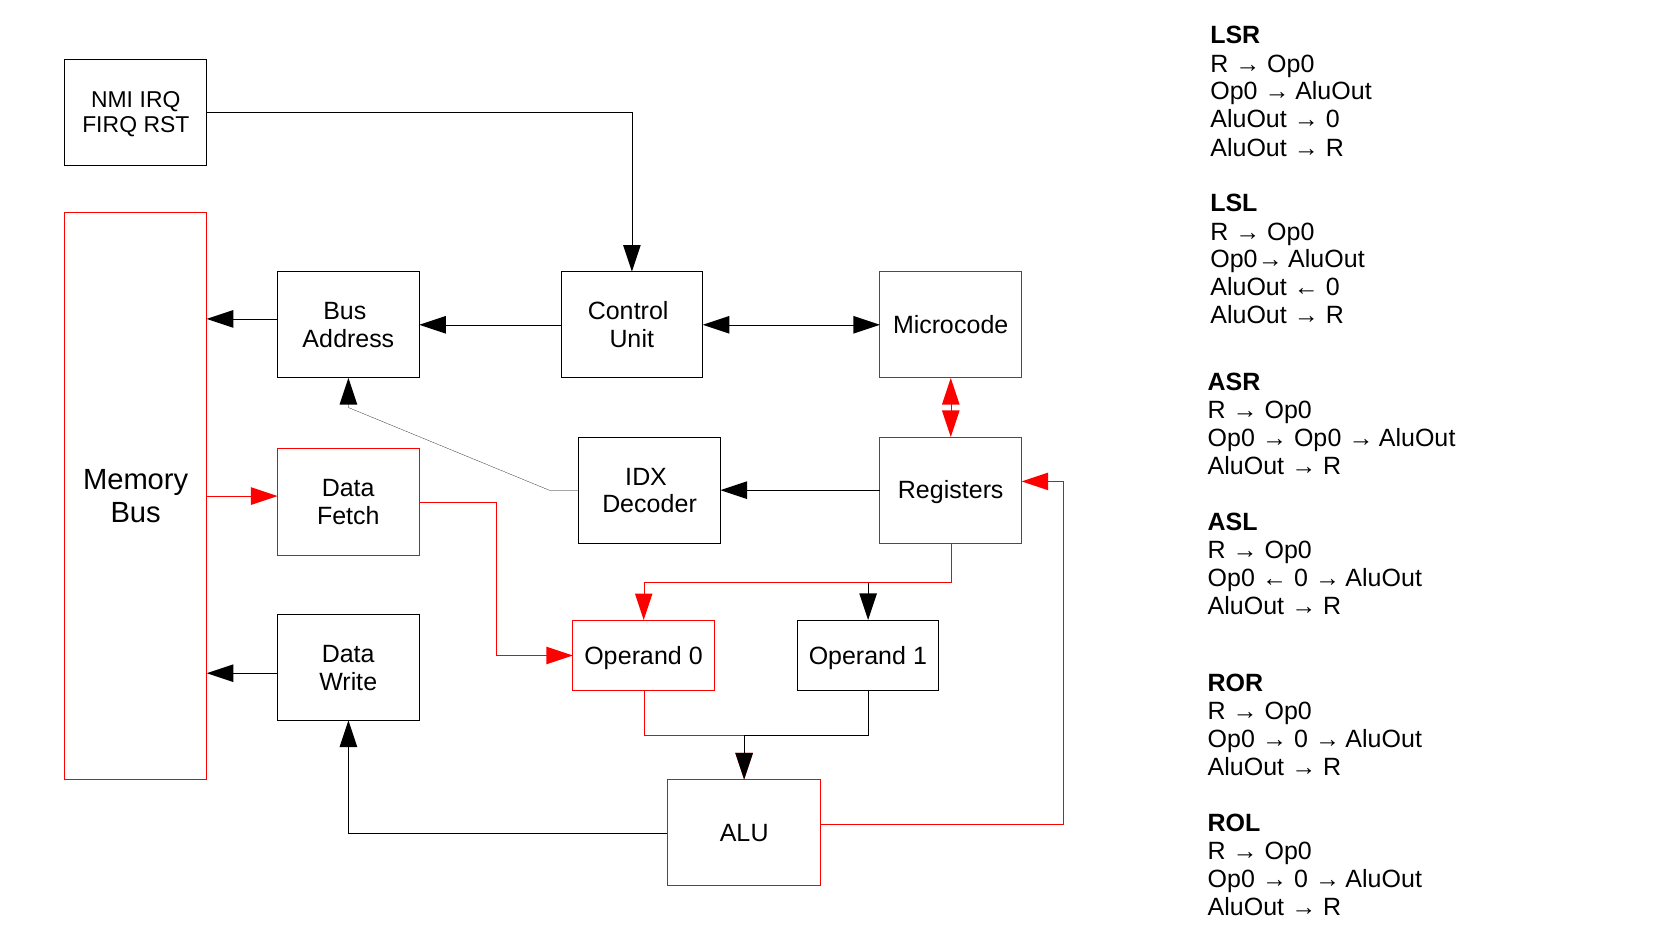

LSR
R → Op0
Op0 → AluOut
AluOut → 0
AluOut → R
LSL
R → Op0
Op0→ AluOut
AluOut ← 0
AluOut → R
NMI IRQ
FIRQ RST
Memory
Bus
Bus
Address
Control
Unit
Microcode
ASR
R → Op0
Op0 → Op0 → AluOut
AluOut → R
ASL
R → Op0
Op0 ← 0 → AluOut
AluOut → R
IDX
Decoder
Registers
Data
Fetch
Data
Write
Operand 1
Operand 0
ROR
R → Op0
Op0 → 0 → AluOut
AluOut → R
ROL
R → Op0
Op0 → 0 → AluOut
AluOut → R
ALU